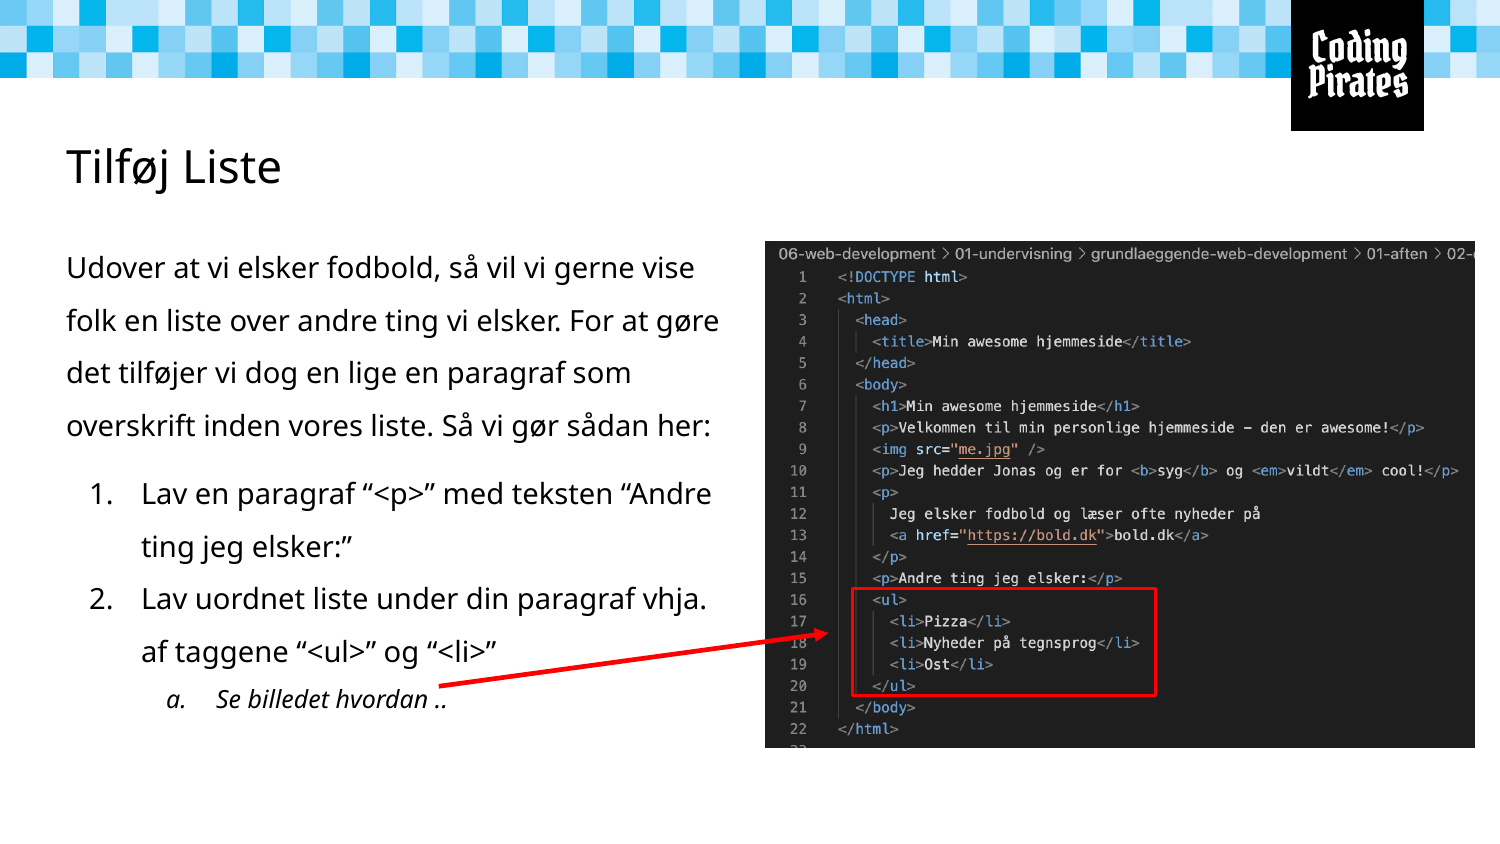

# Tilføj Liste
Udover at vi elsker fodbold, så vil vi gerne vise folk en liste over andre ting vi elsker. For at gøre det tilføjer vi dog en lige en paragraf som overskrift inden vores liste. Så vi gør sådan her:
Lav en paragraf “<p>” med teksten “Andre ting jeg elsker:”
Lav uordnet liste under din paragraf vhja. af taggene “<ul>” og “<li>”
Se billedet hvordan ..